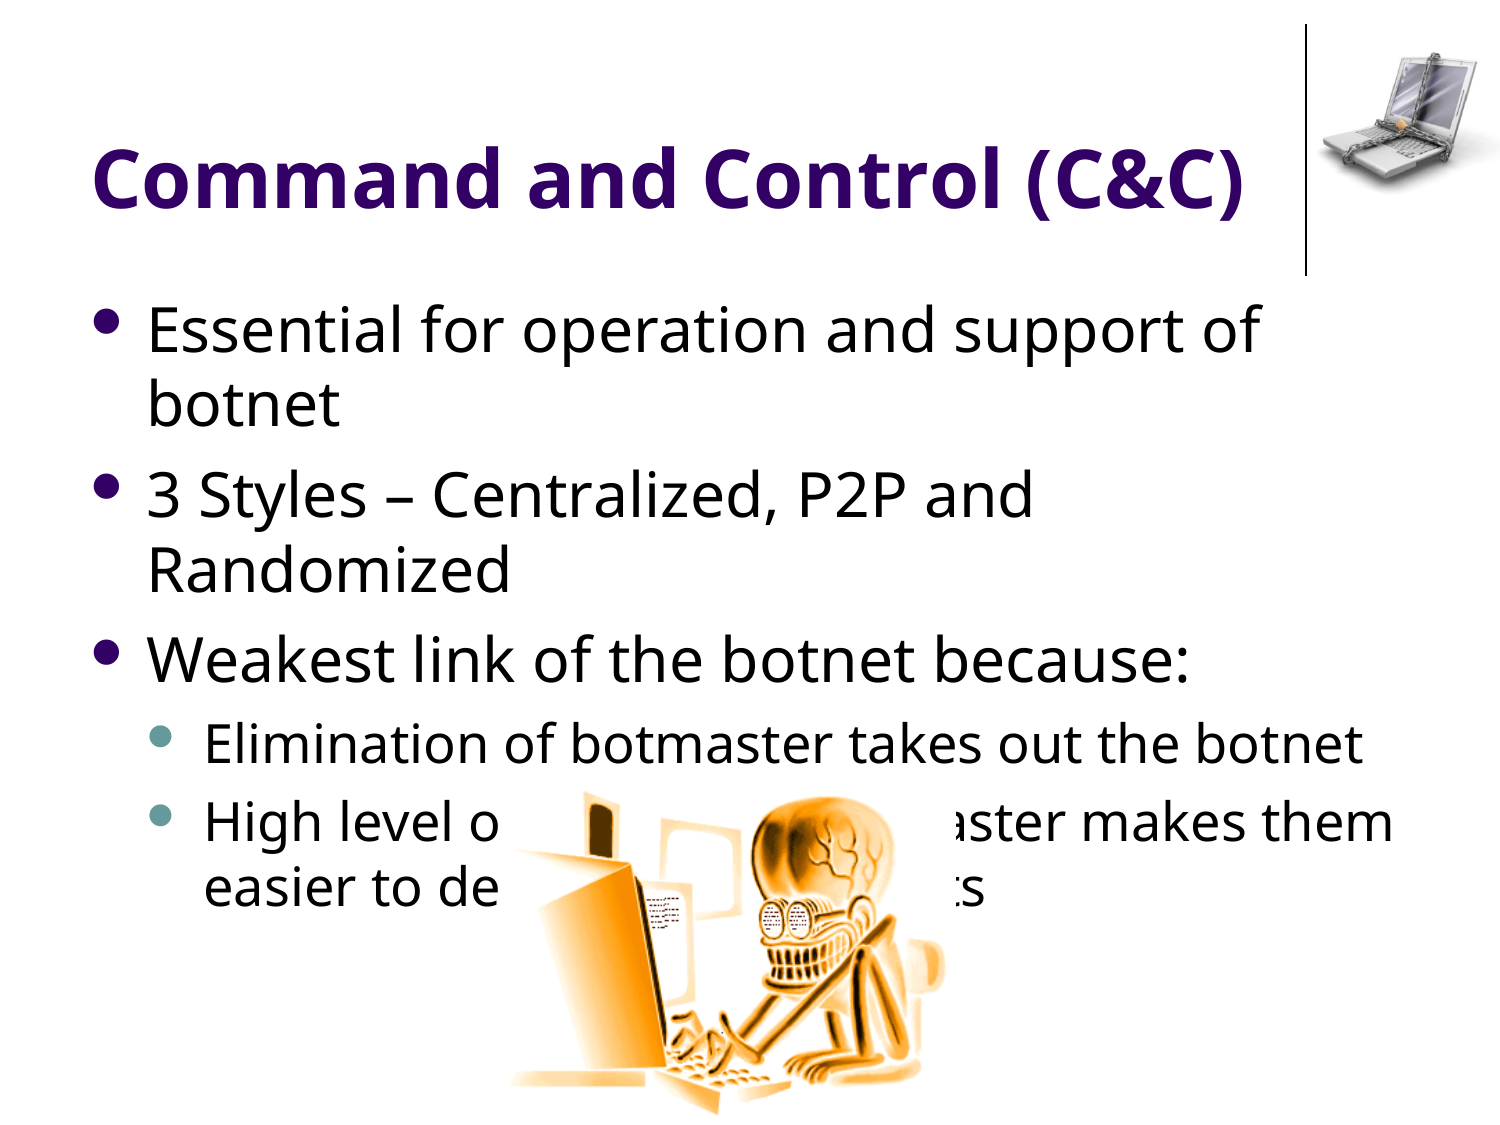

# Command and Control (C&C)
Essential for operation and support of botnet
3 Styles – Centralized, P2P and Randomized
Weakest link of the botnet because:
Elimination of botmaster takes out the botnet
High level of activity by botmaster makes them easier to detect than their bots